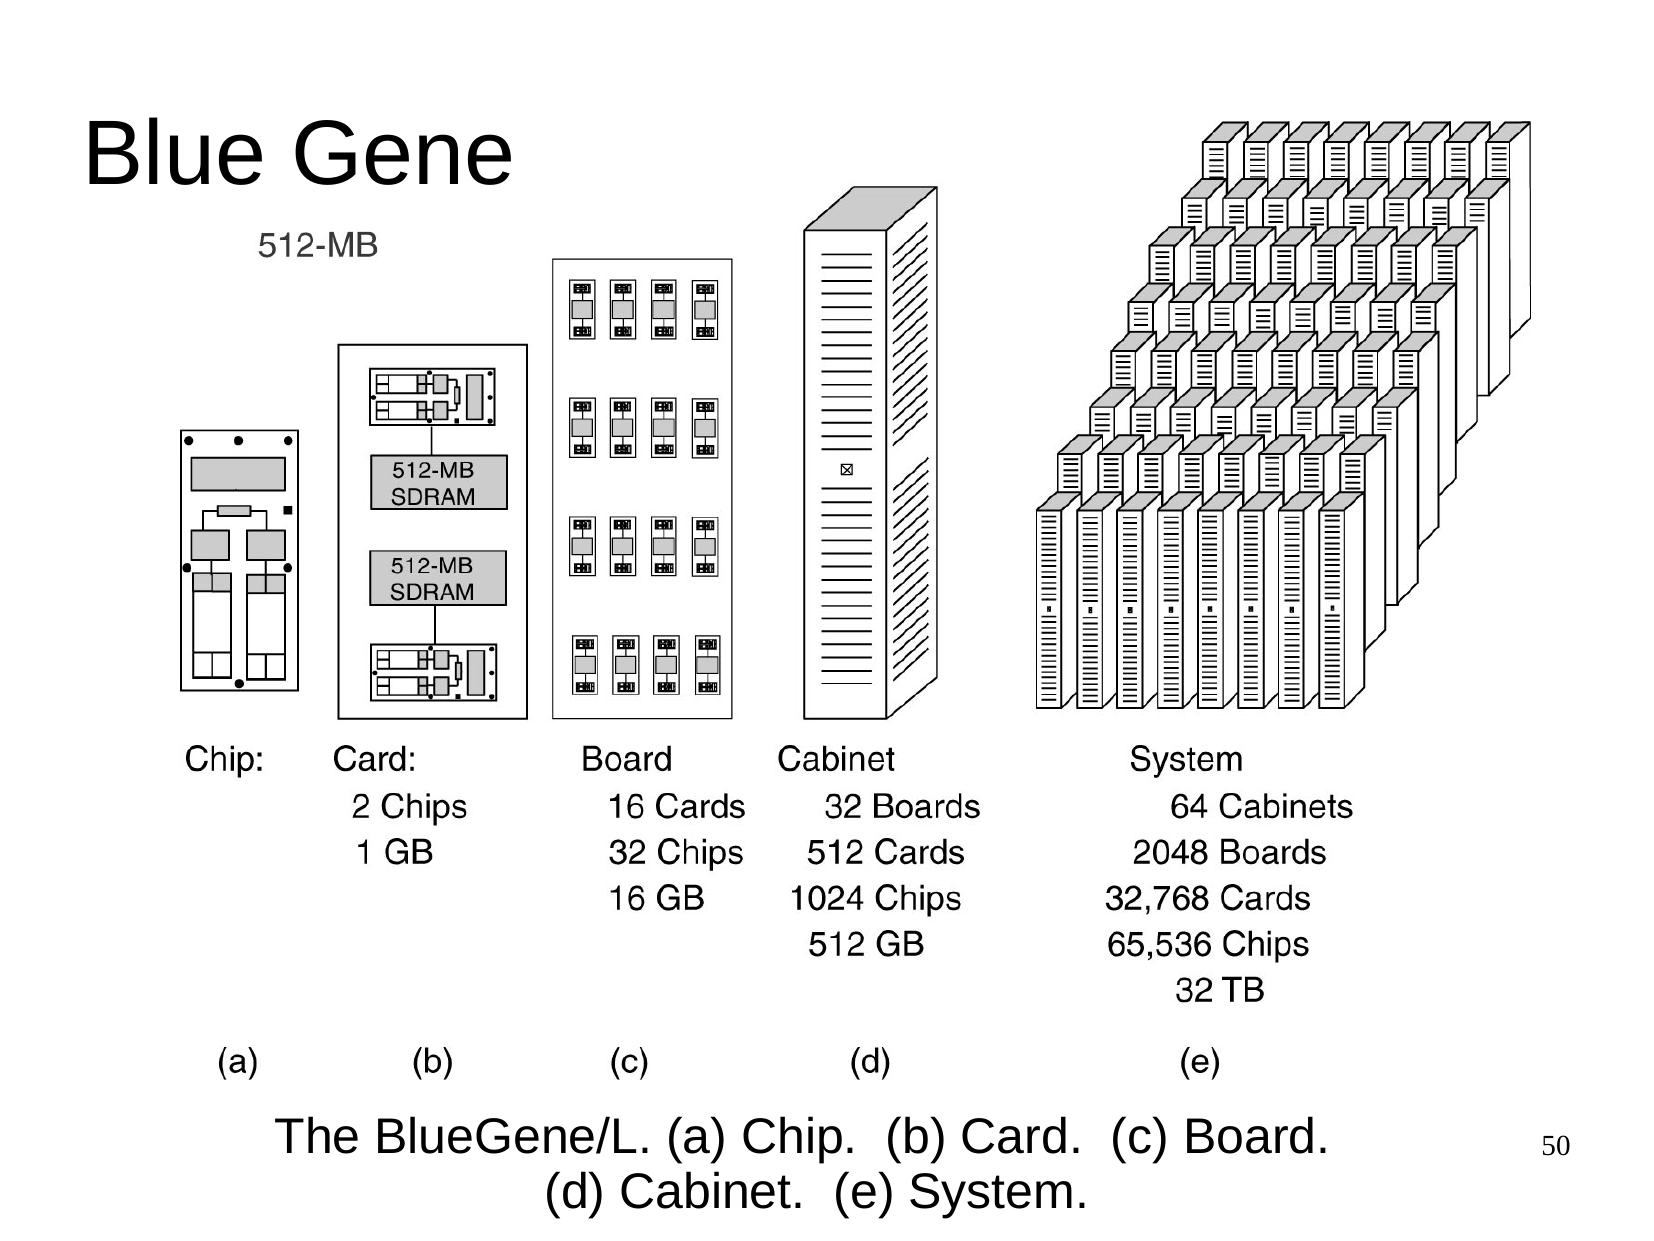

# Blue Gene
The BlueGene/L. (a) Chip. (b) Card. (c) Board.
 (d) Cabinet. (e) System.
50